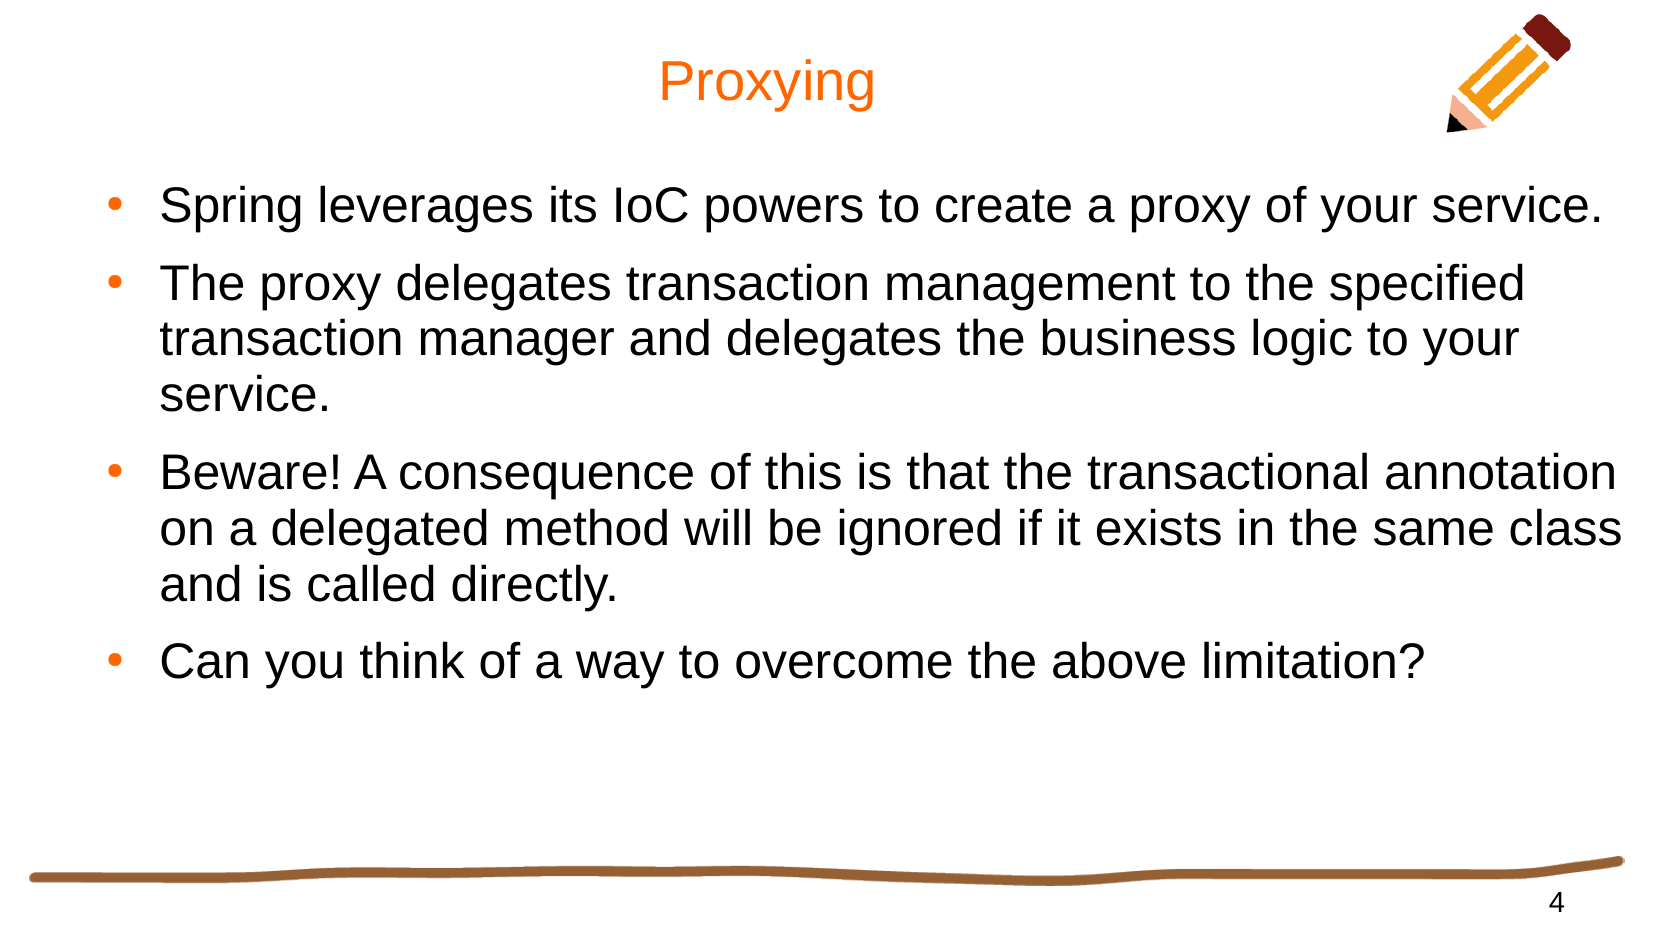

# Proxying
Spring leverages its IoC powers to create a proxy of your service.
The proxy delegates transaction management to the specified transaction manager and delegates the business logic to your service.
Beware! A consequence of this is that the transactional annotation on a delegated method will be ignored if it exists in the same class and is called directly.
Can you think of a way to overcome the above limitation?
4